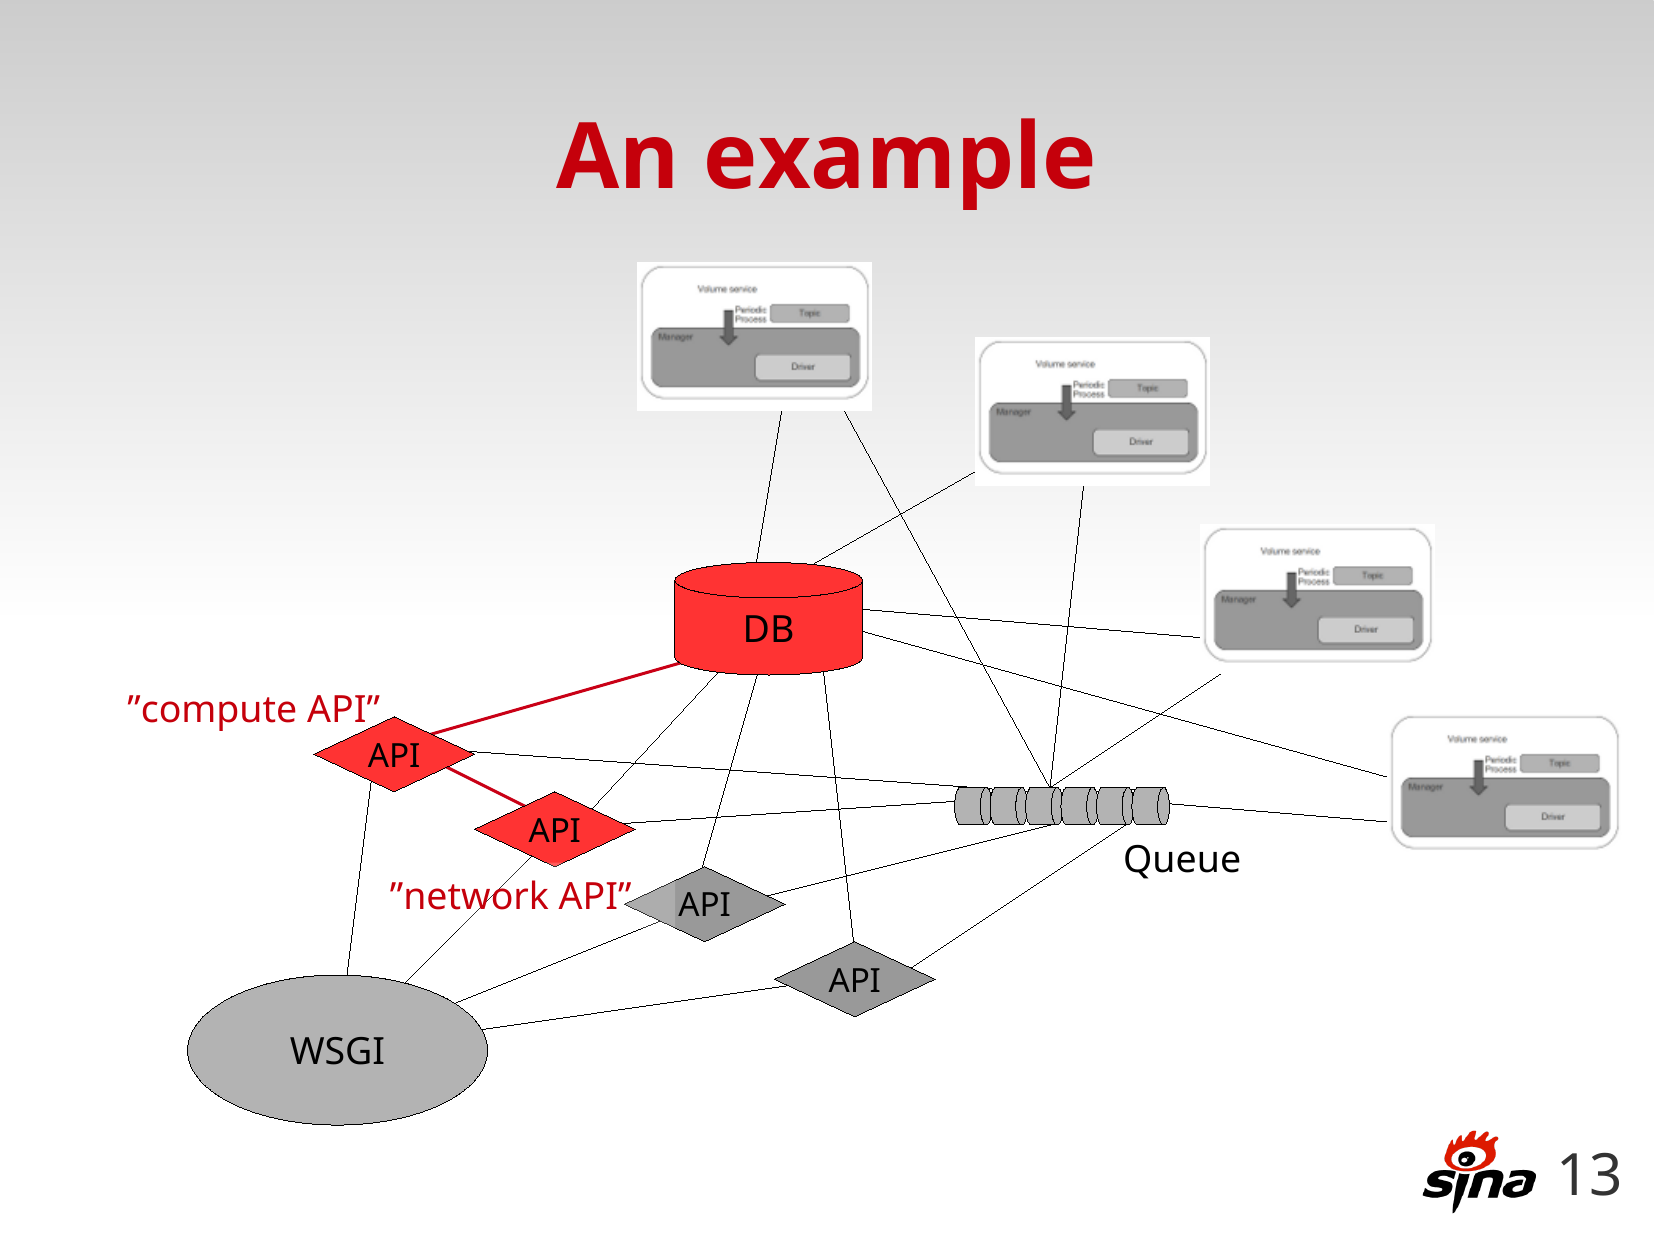

# An example
DB
”compute API”
API
API
Queue
”network API”
API
API
WSGI
13